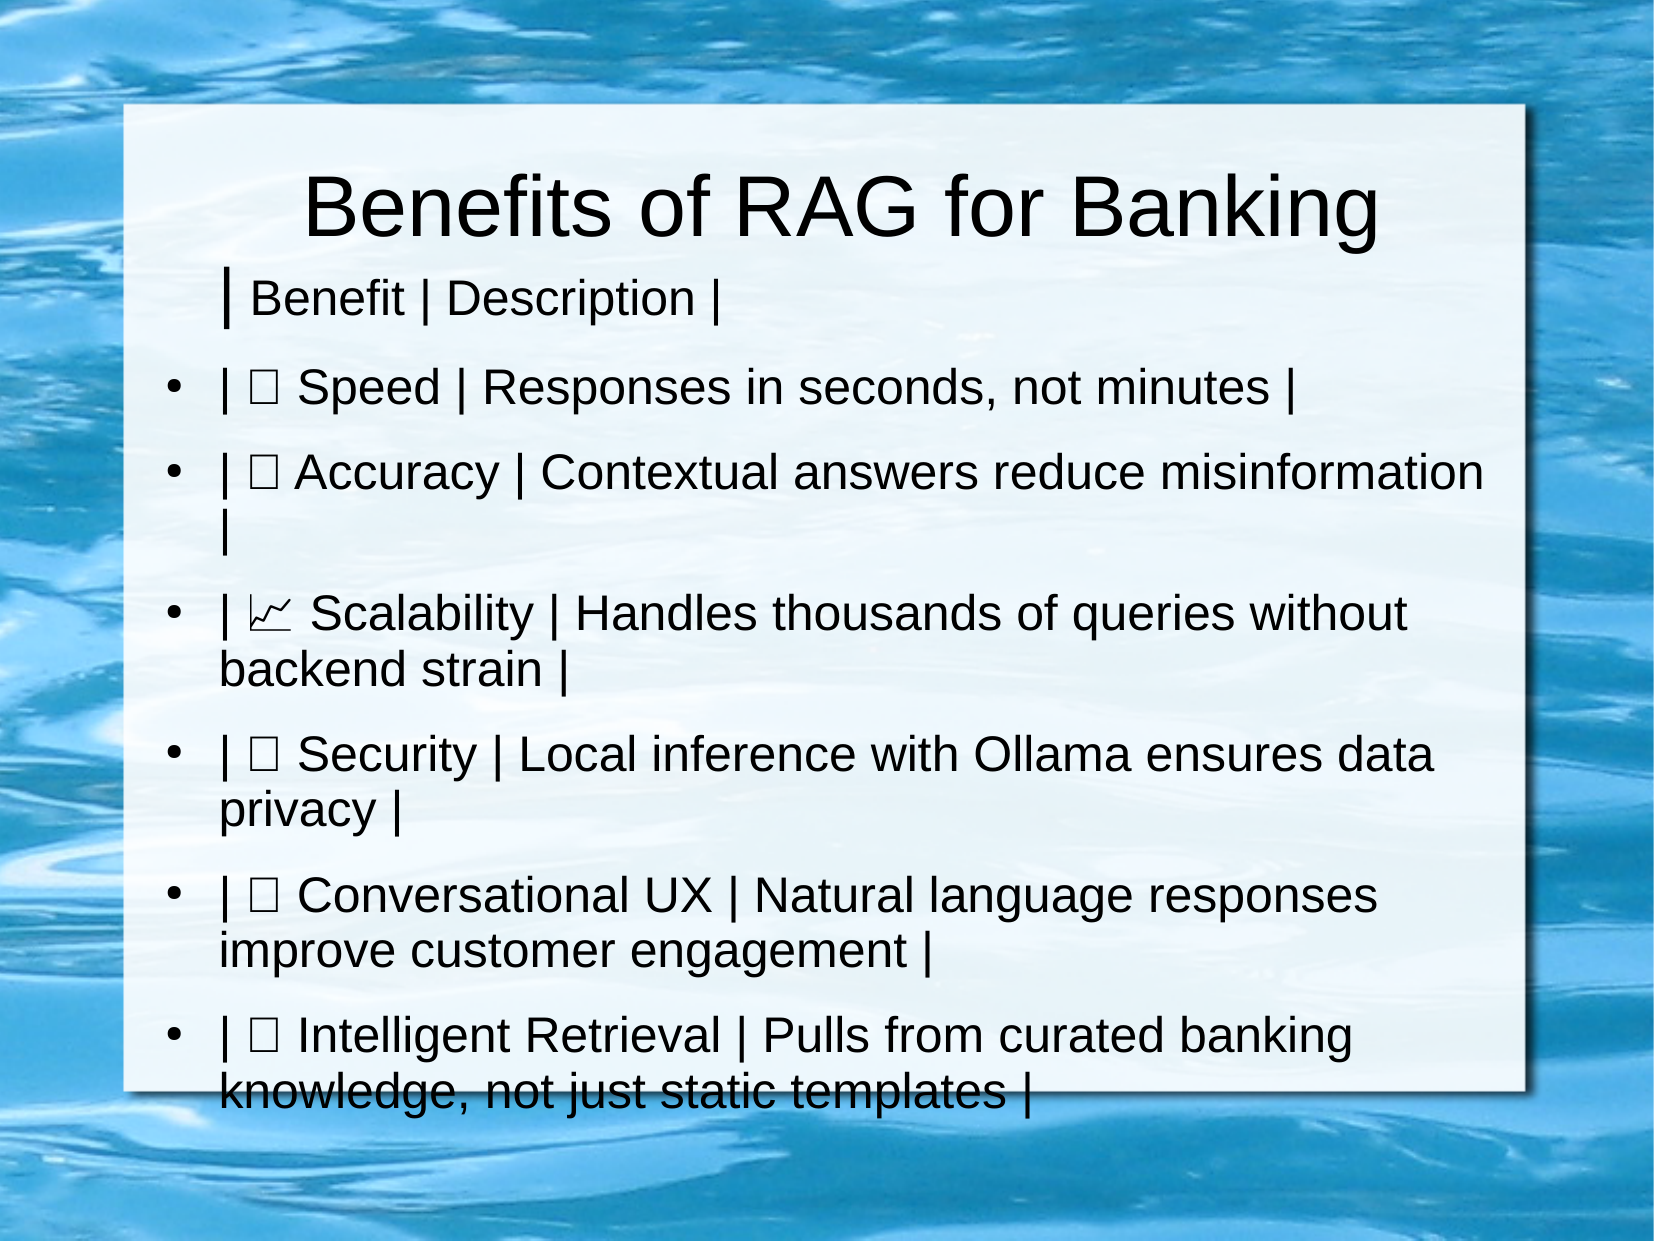

# Benefits of RAG for Banking
| Benefit | Description |
| 🚀 Speed | Responses in seconds, not minutes |
| 🎯 Accuracy | Contextual answers reduce misinformation |
| 📈 Scalability | Handles thousands of queries without backend strain |
| 🔐 Security | Local inference with Ollama ensures data privacy |
| 💬 Conversational UX | Natural language responses improve customer engagement |
| 🧠 Intelligent Retrieval | Pulls from curated banking knowledge, not just static templates |